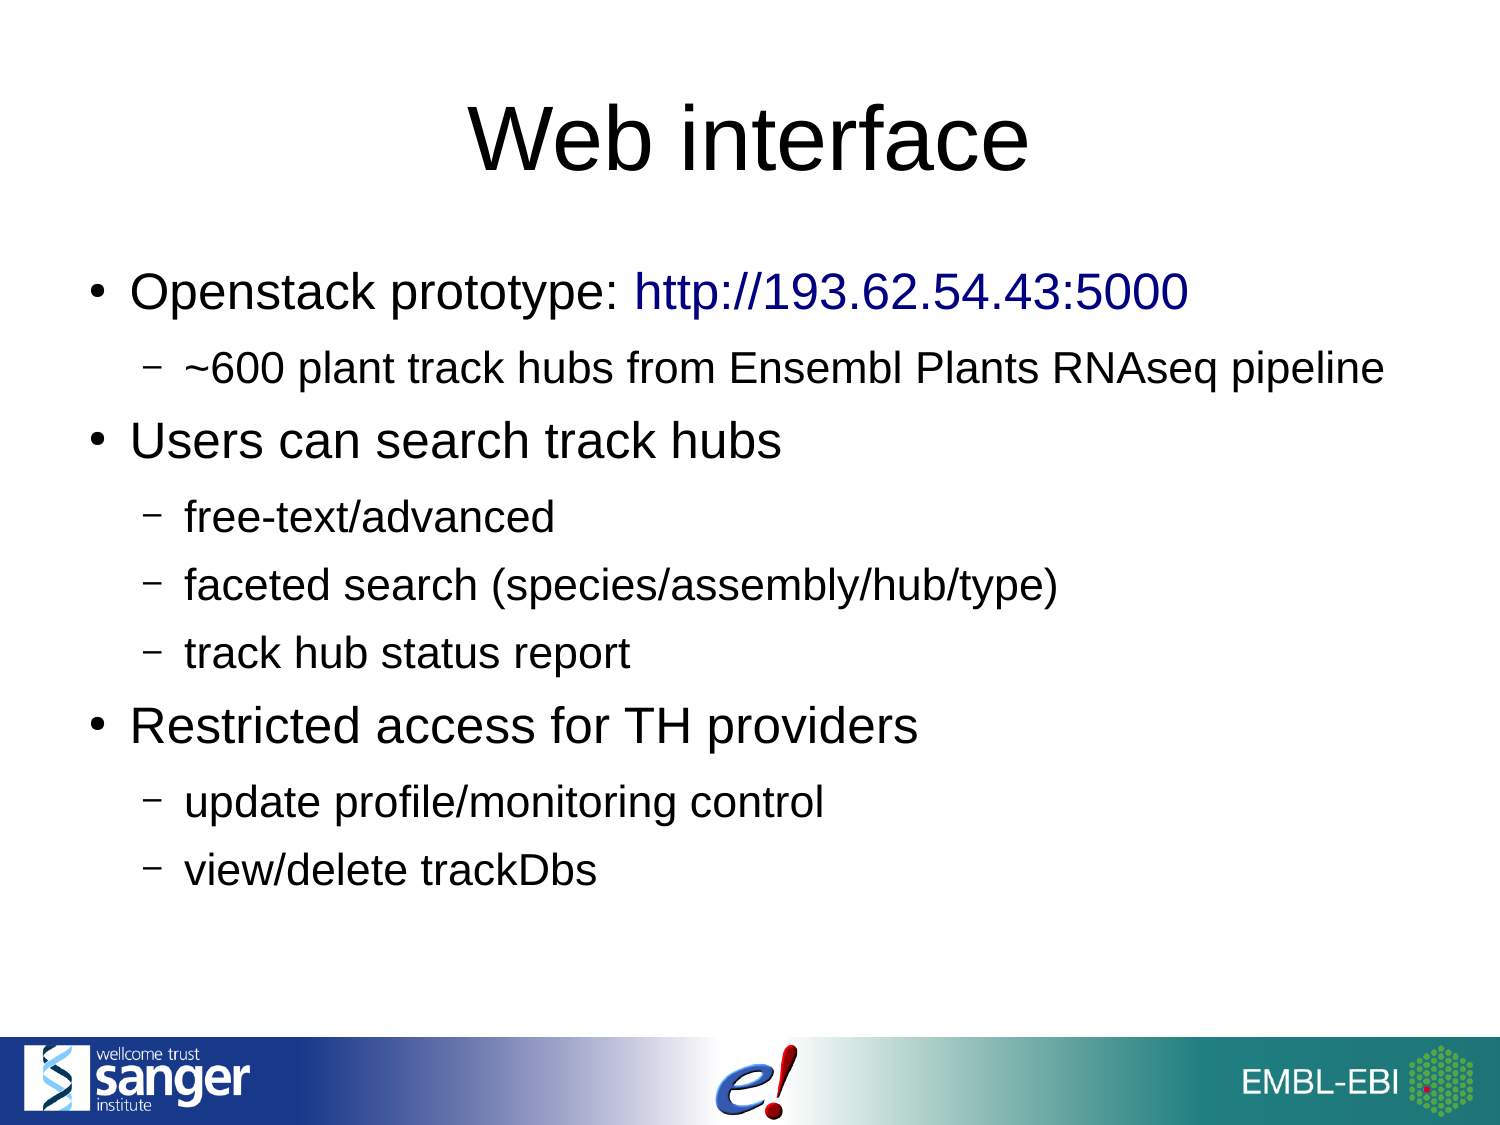

# Web interface
Openstack prototype: http://193.62.54.43:5000
~600 plant track hubs from Ensembl Plants RNAseq pipeline
Users can search track hubs
free-text/advanced
faceted search (species/assembly/hub/type)
track hub status report
Restricted access for TH providers
update profile/monitoring control
view/delete trackDbs